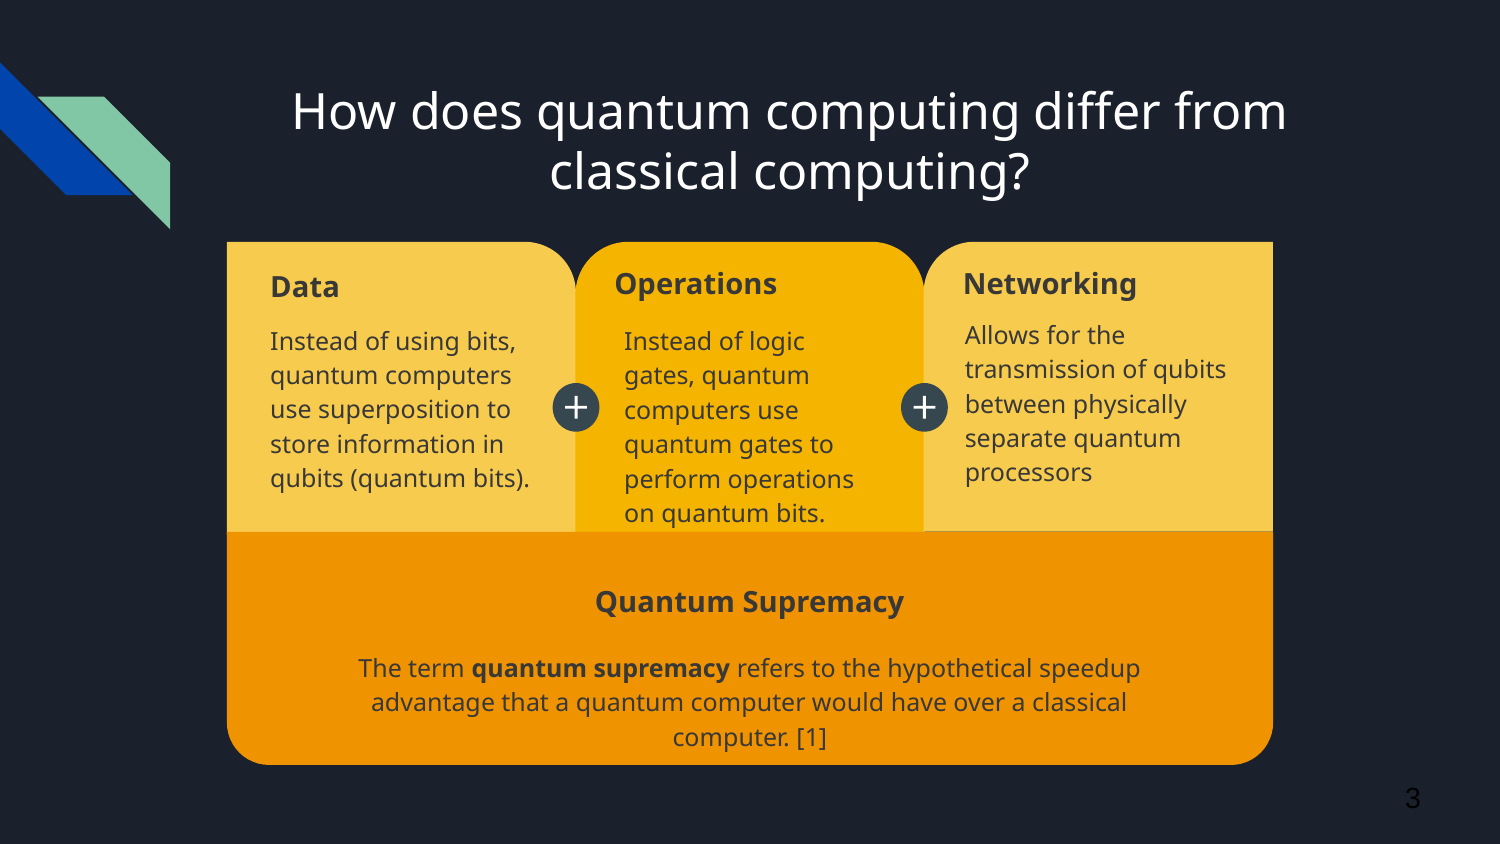

# How does quantum computing differ from classical computing?
Operations
Instead of logic gates, quantum computers use quantum gates to perform operations on quantum bits.
Data
Instead of using bits, quantum computers use superposition to store information in qubits (quantum bits).
Networking
Allows for the transmission of qubits between physically separate quantum processors
Quantum Supremacy
The term quantum supremacy refers to the hypothetical speedup advantage that a quantum computer would have over a classical computer. [1]